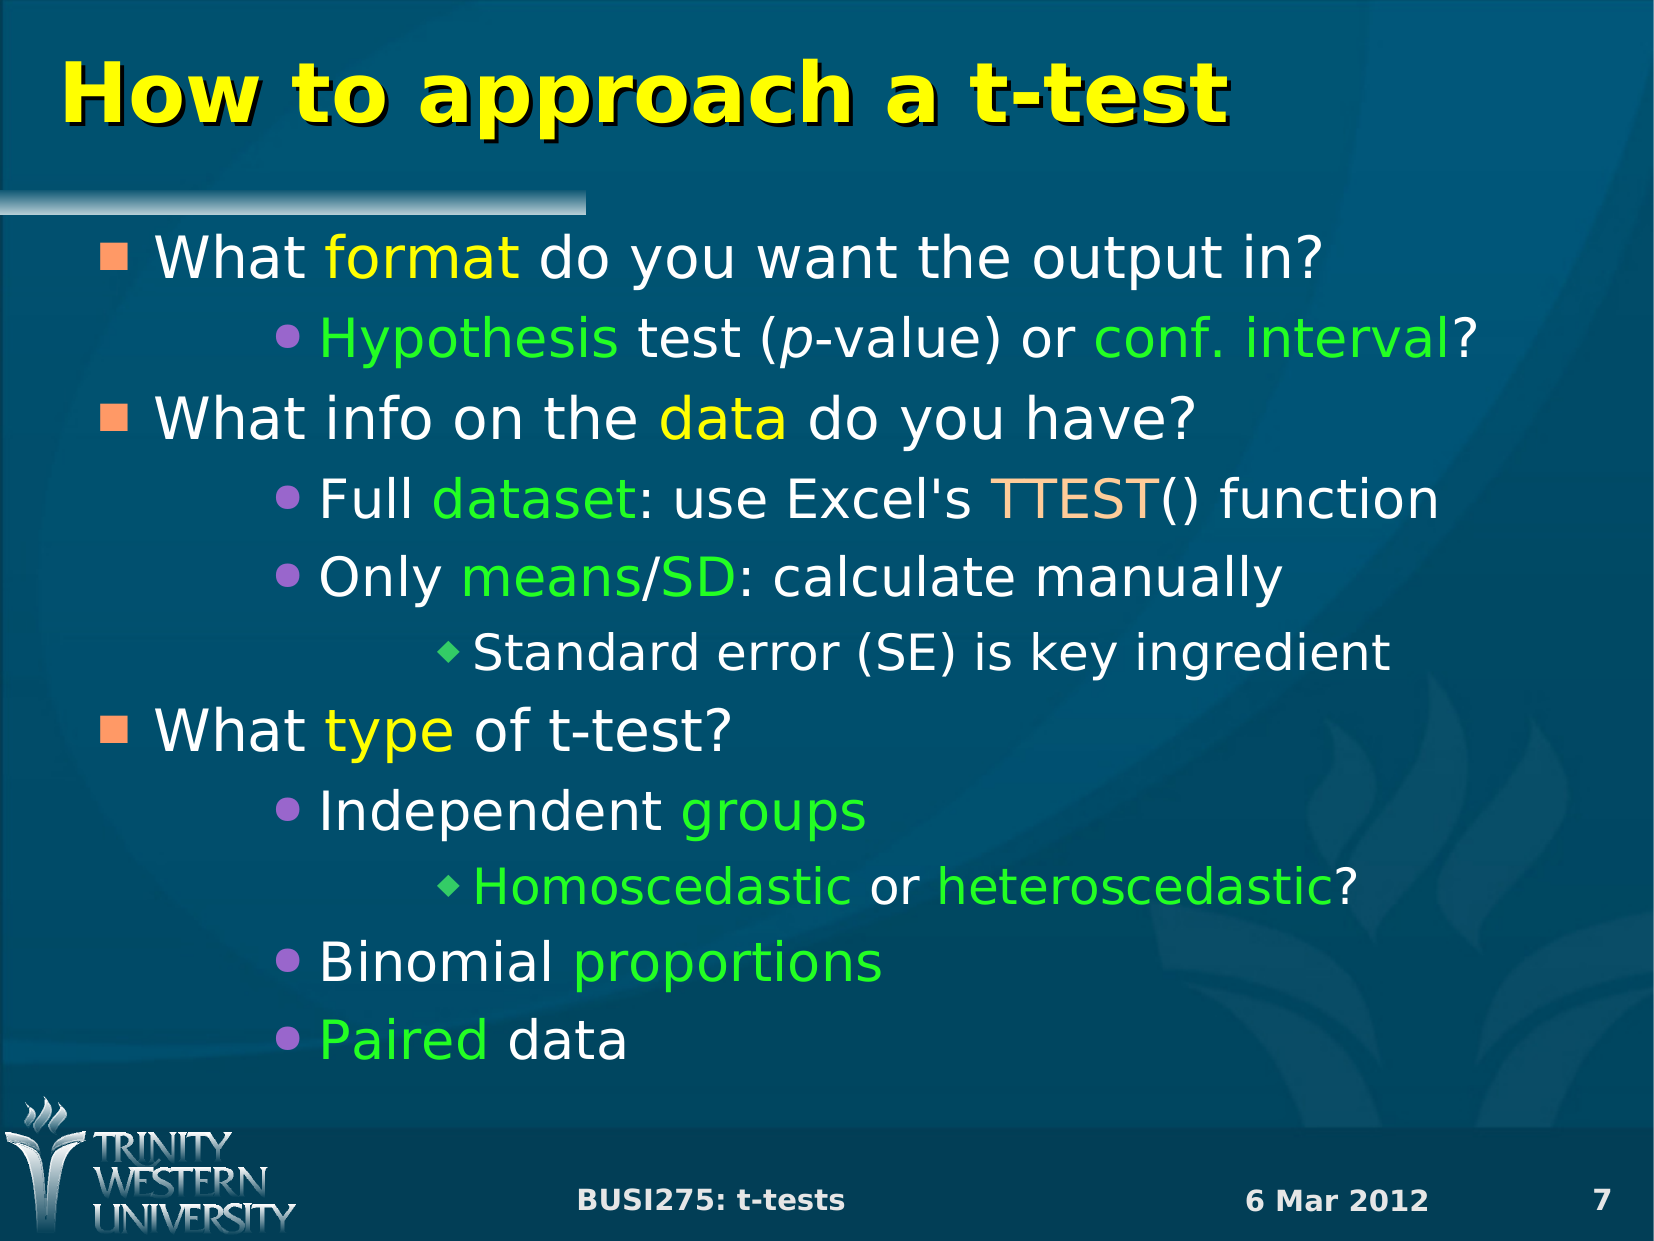

# How to approach a t-test
What format do you want the output in?
Hypothesis test (p-value) or conf. interval?
What info on the data do you have?
Full dataset: use Excel's TTEST() function
Only means/SD: calculate manually
Standard error (SE) is key ingredient
What type of t-test?
Independent groups
Homoscedastic or heteroscedastic?
Binomial proportions
Paired data
BUSI275: t-tests
6 Mar 2012
7